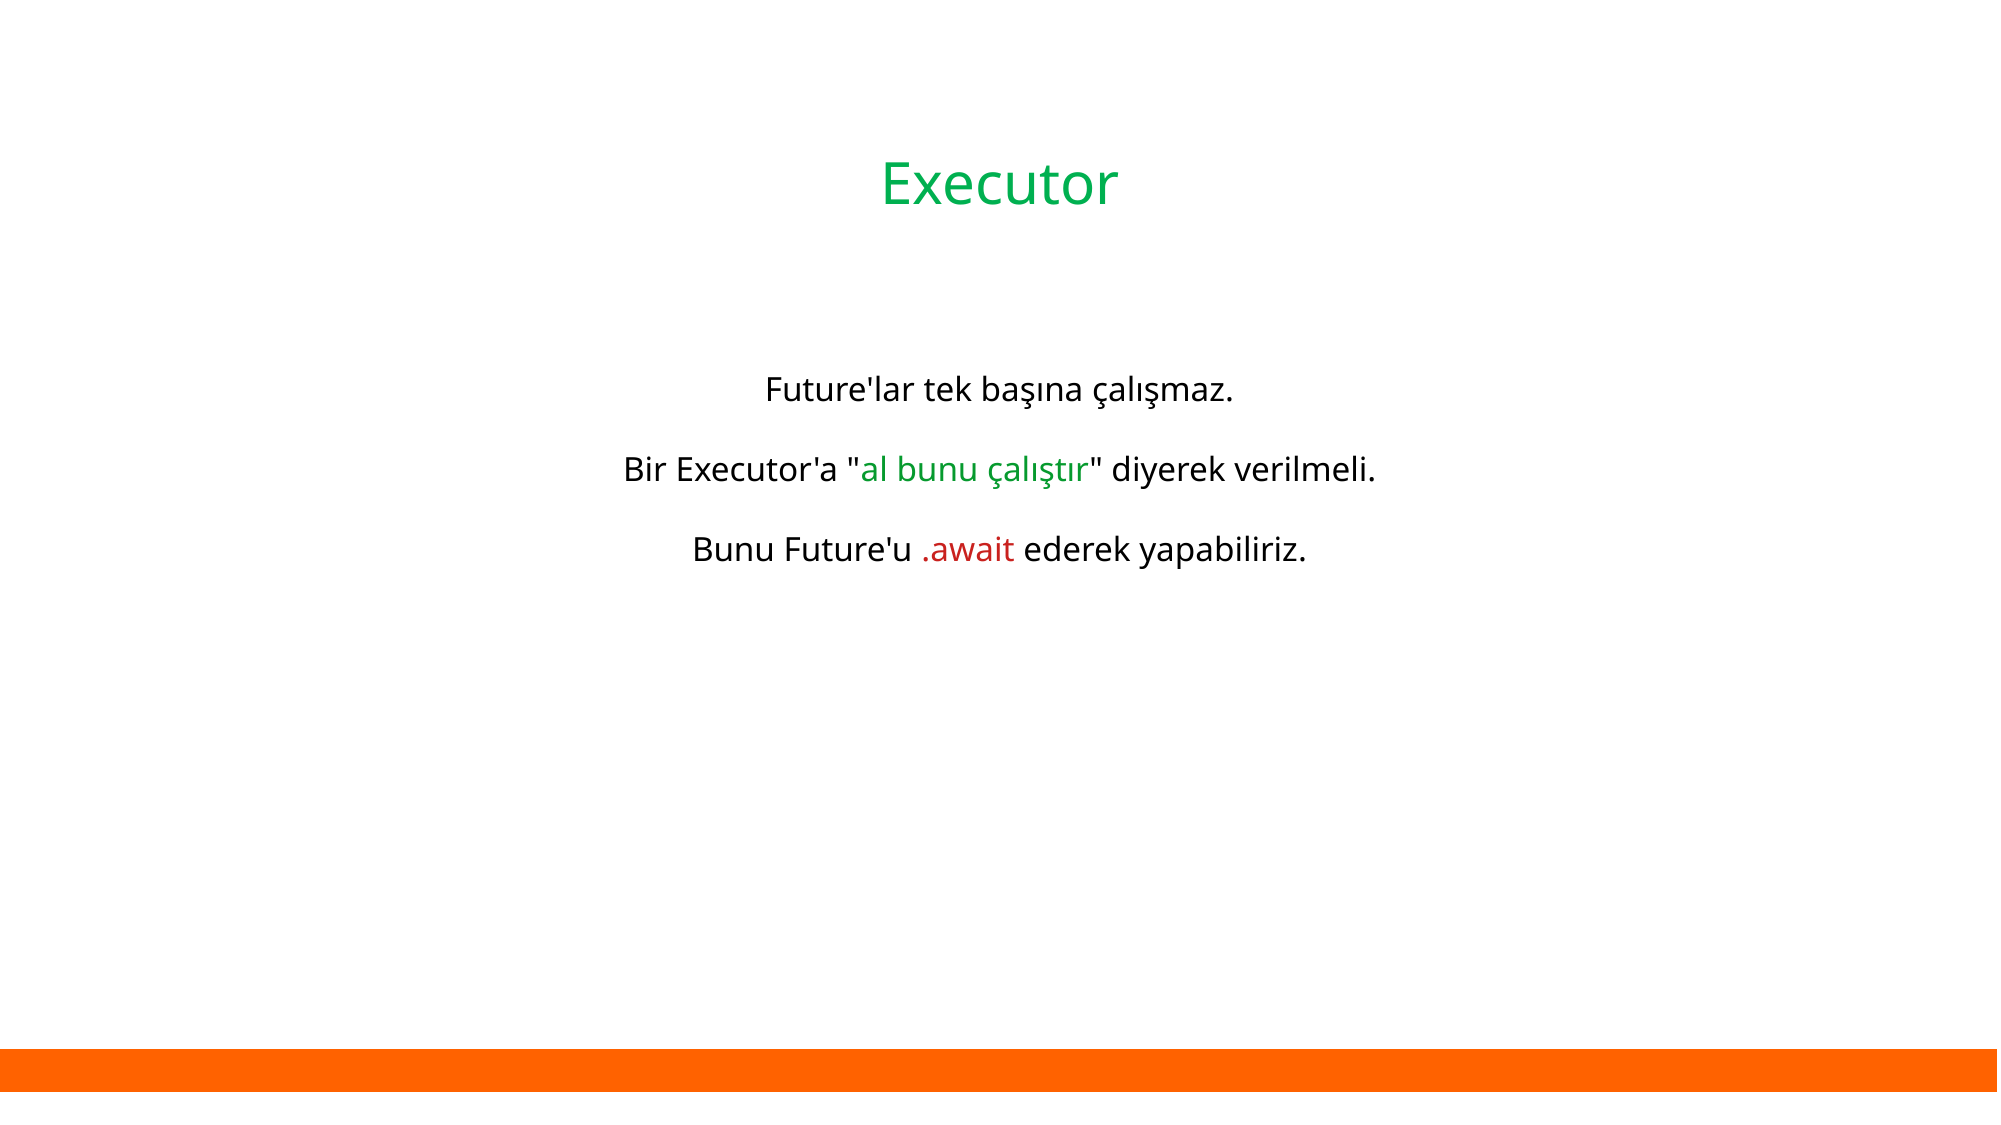

Executor
Future'lar tek başına çalışmaz.
Bir Executor'a "al bunu çalıştır" diyerek verilmeli.
Bunu Future'u .await ederek yapabiliriz.